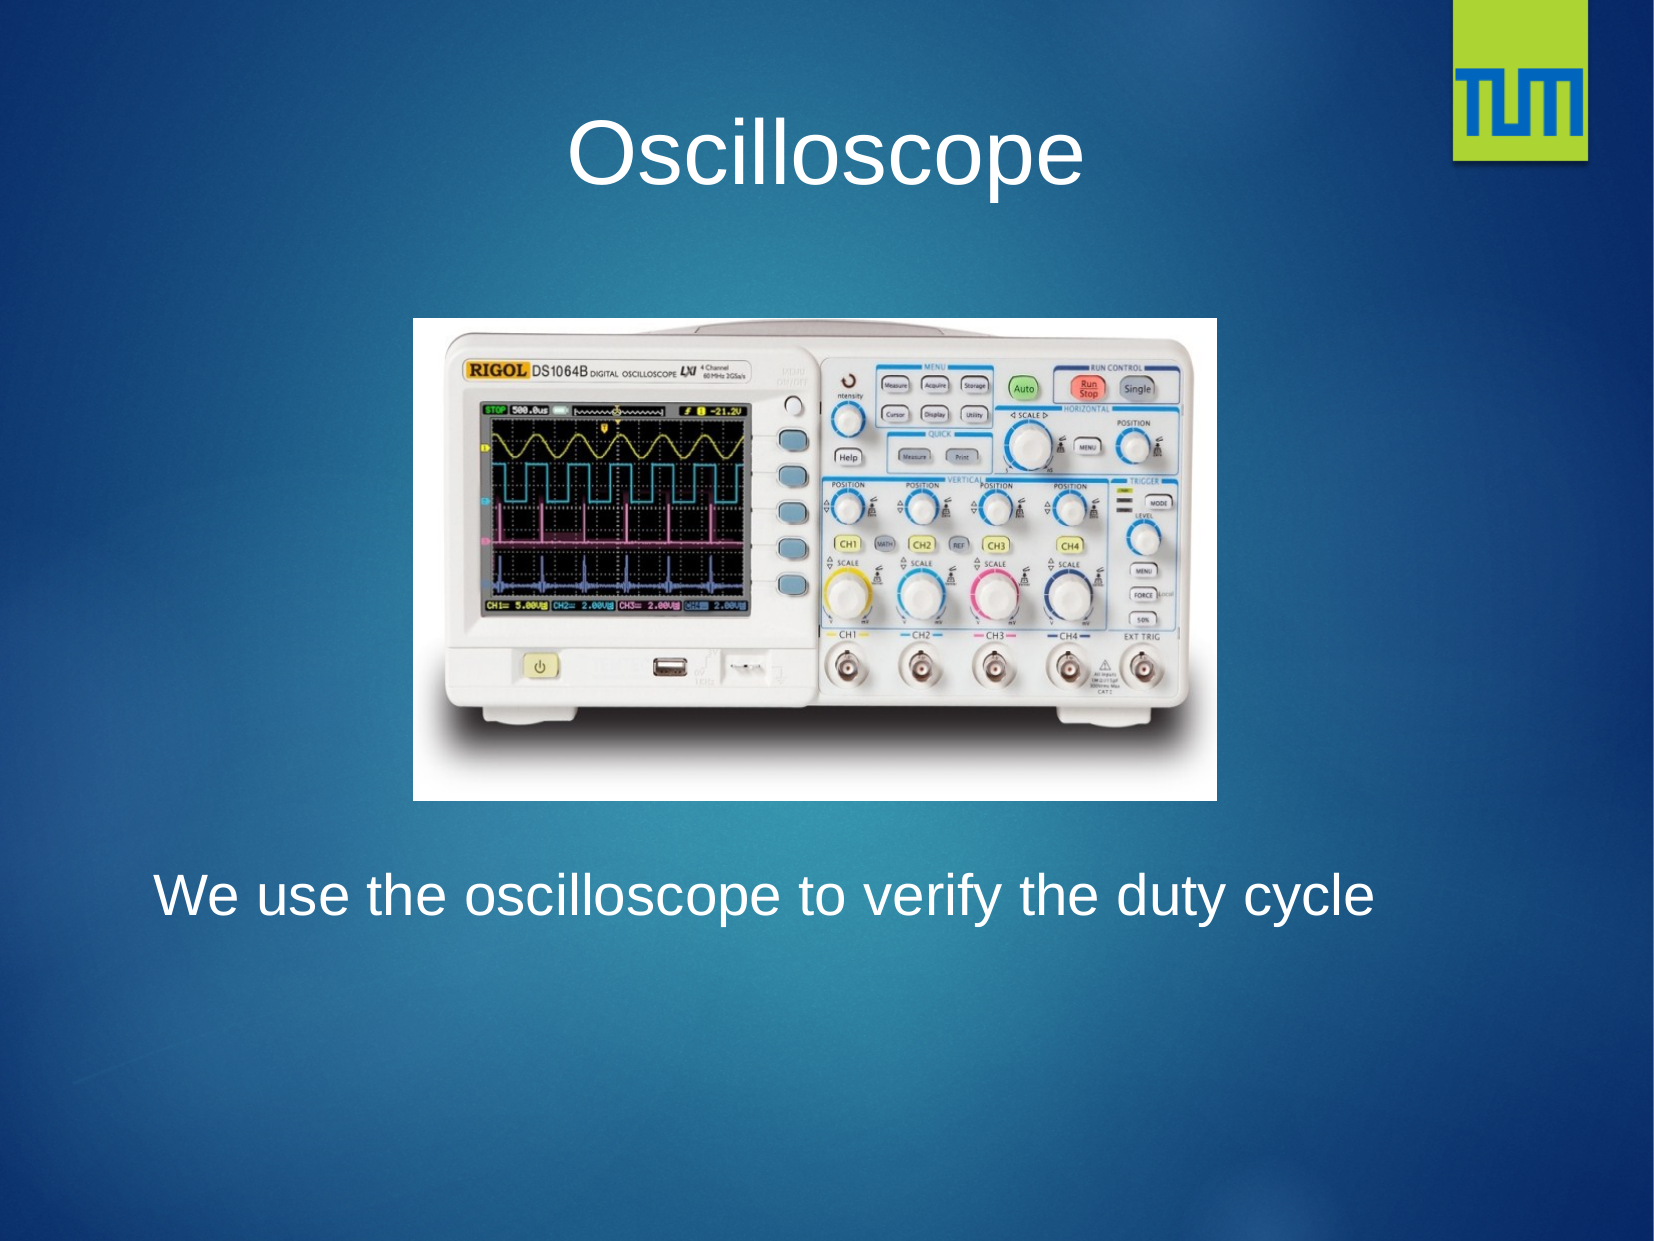

# Oscilloscope
We use the oscilloscope to verify the duty cycle